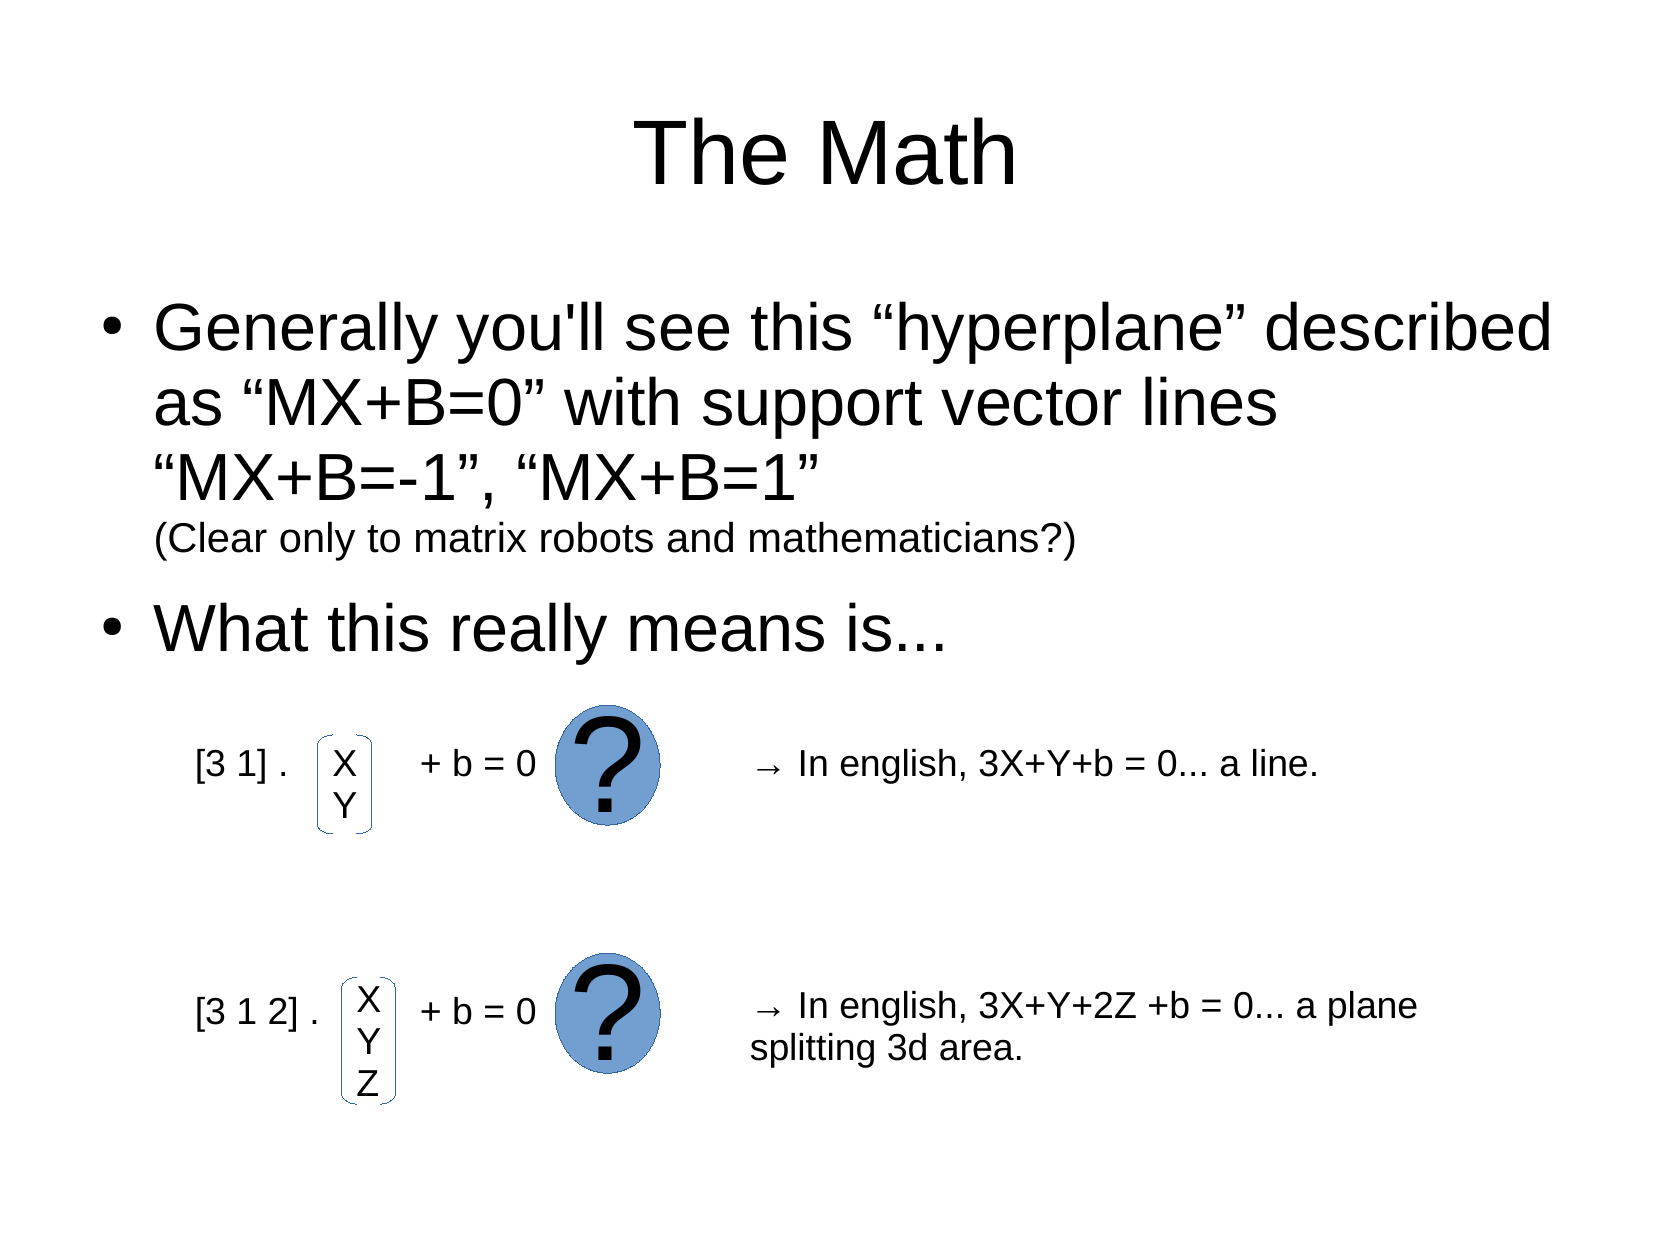

# The Math
Generally you'll see this “hyperplane” described as “MX+B=0” with support vector lines
“MX+B=-1”, “MX+B=1”
(Clear only to matrix robots and mathematicians?)
What this really means is...
?
[3 1] .
X
Y
+ b = 0
→ In english, 3X+Y+b = 0... a line.
?
X
Y
Z
→ In english, 3X+Y+2Z +b = 0... a plane splitting 3d area.
[3 1 2] .
+ b = 0